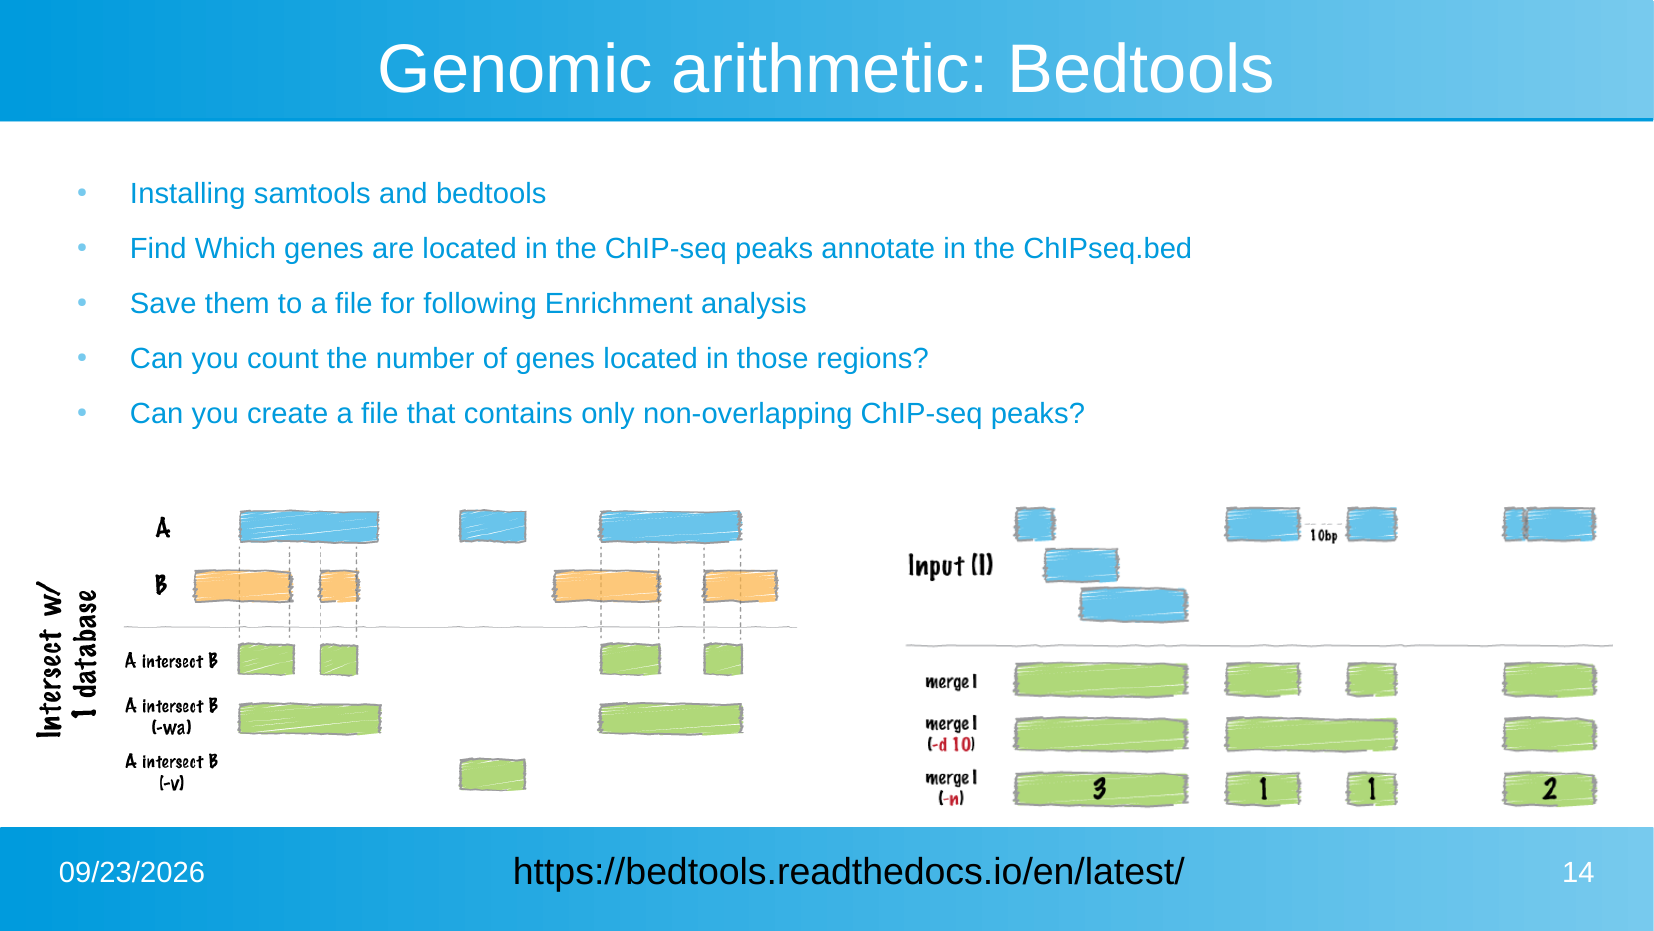

# Genomic arithmetic: Bedtools
Installing samtools and bedtools
Find Which genes are located in the ChIP-seq peaks annotate in the ChIPseq.bed
Save them to a file for following Enrichment analysis
Can you count the number of genes located in those regions?
Can you create a file that contains only non-overlapping ChIP-seq peaks?
https://bedtools.readthedocs.io/en/latest/
14